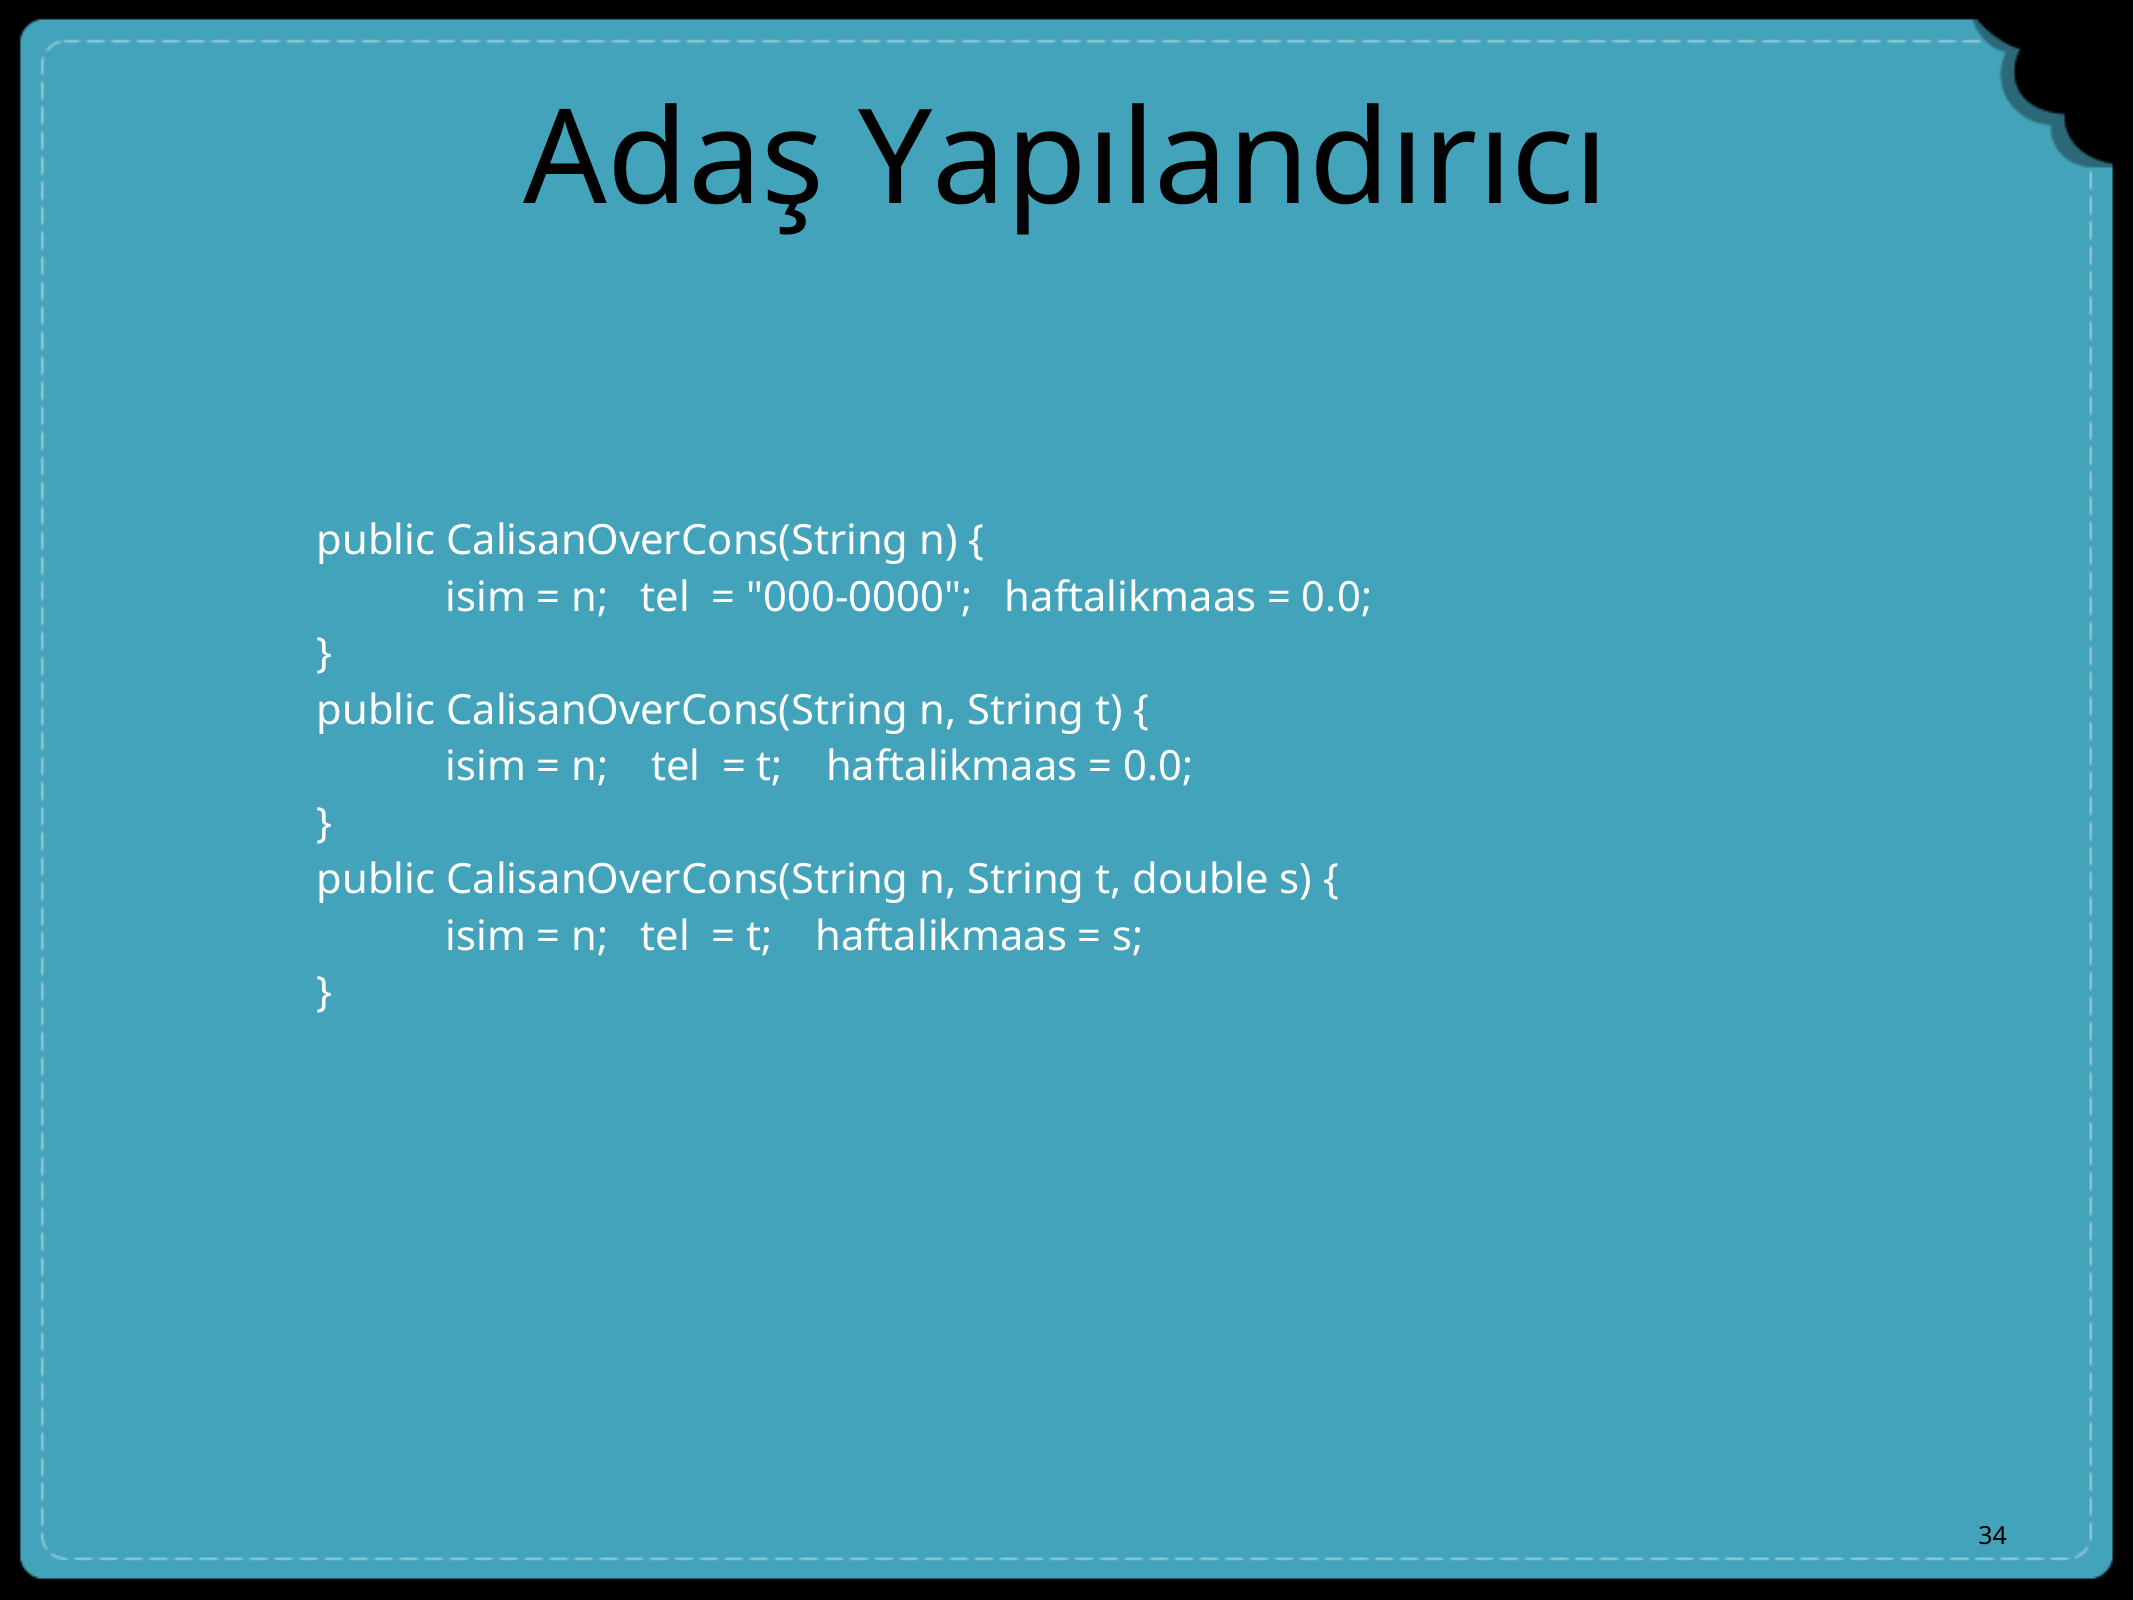

# Adaş Yapılandırıcı
public CalisanOverCons(String n) {
 isim = n; tel = "000-0000"; haftalikmaas = 0.0;
}
public CalisanOverCons(String n, String t) {
 isim = n; tel = t; haftalikmaas = 0.0;
}
public CalisanOverCons(String n, String t, double s) {
 isim = n; tel = t; haftalikmaas = s;
}
34